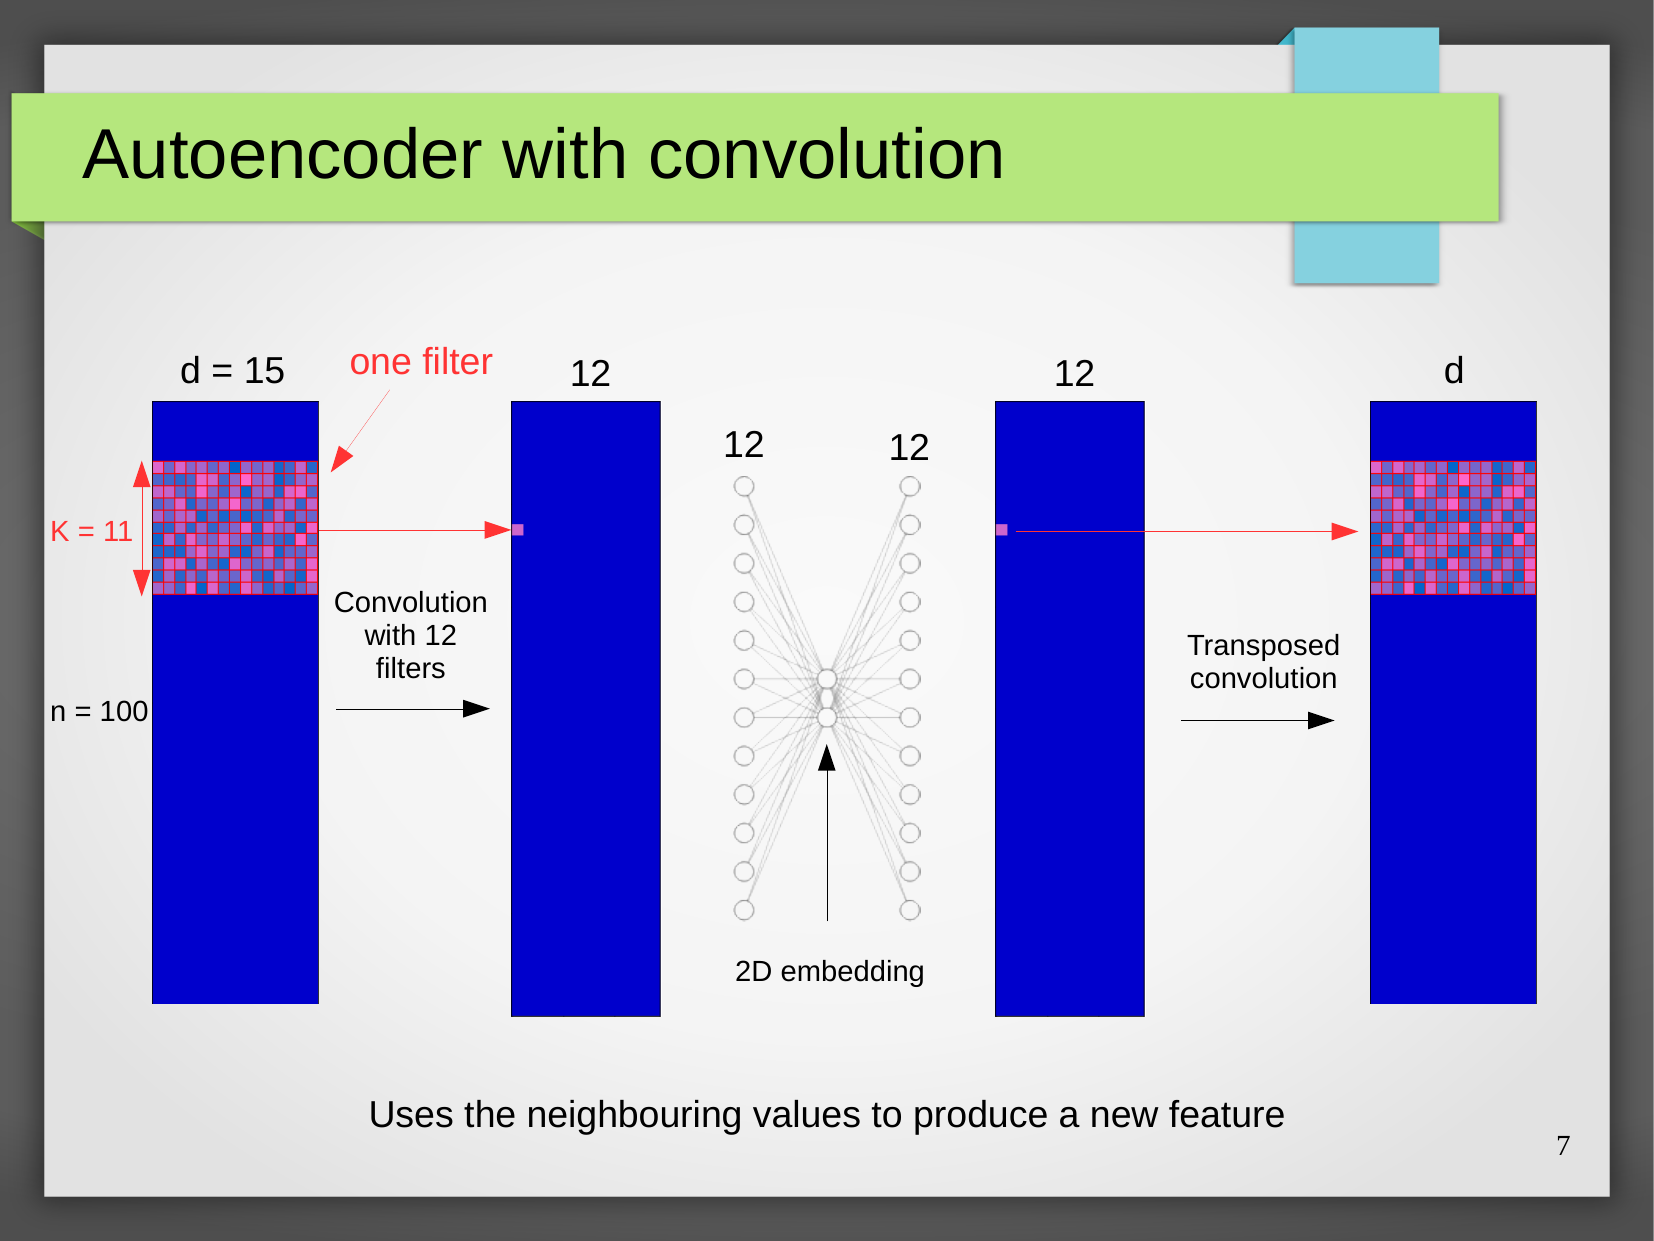

# Autoencoder with convolution
one filter
d = 15
d
12
12
12
12
K = 11
Convolution with 12 filters
Transposed convolution
n = 100
2D embedding
Uses the neighbouring values to produce a new feature
7